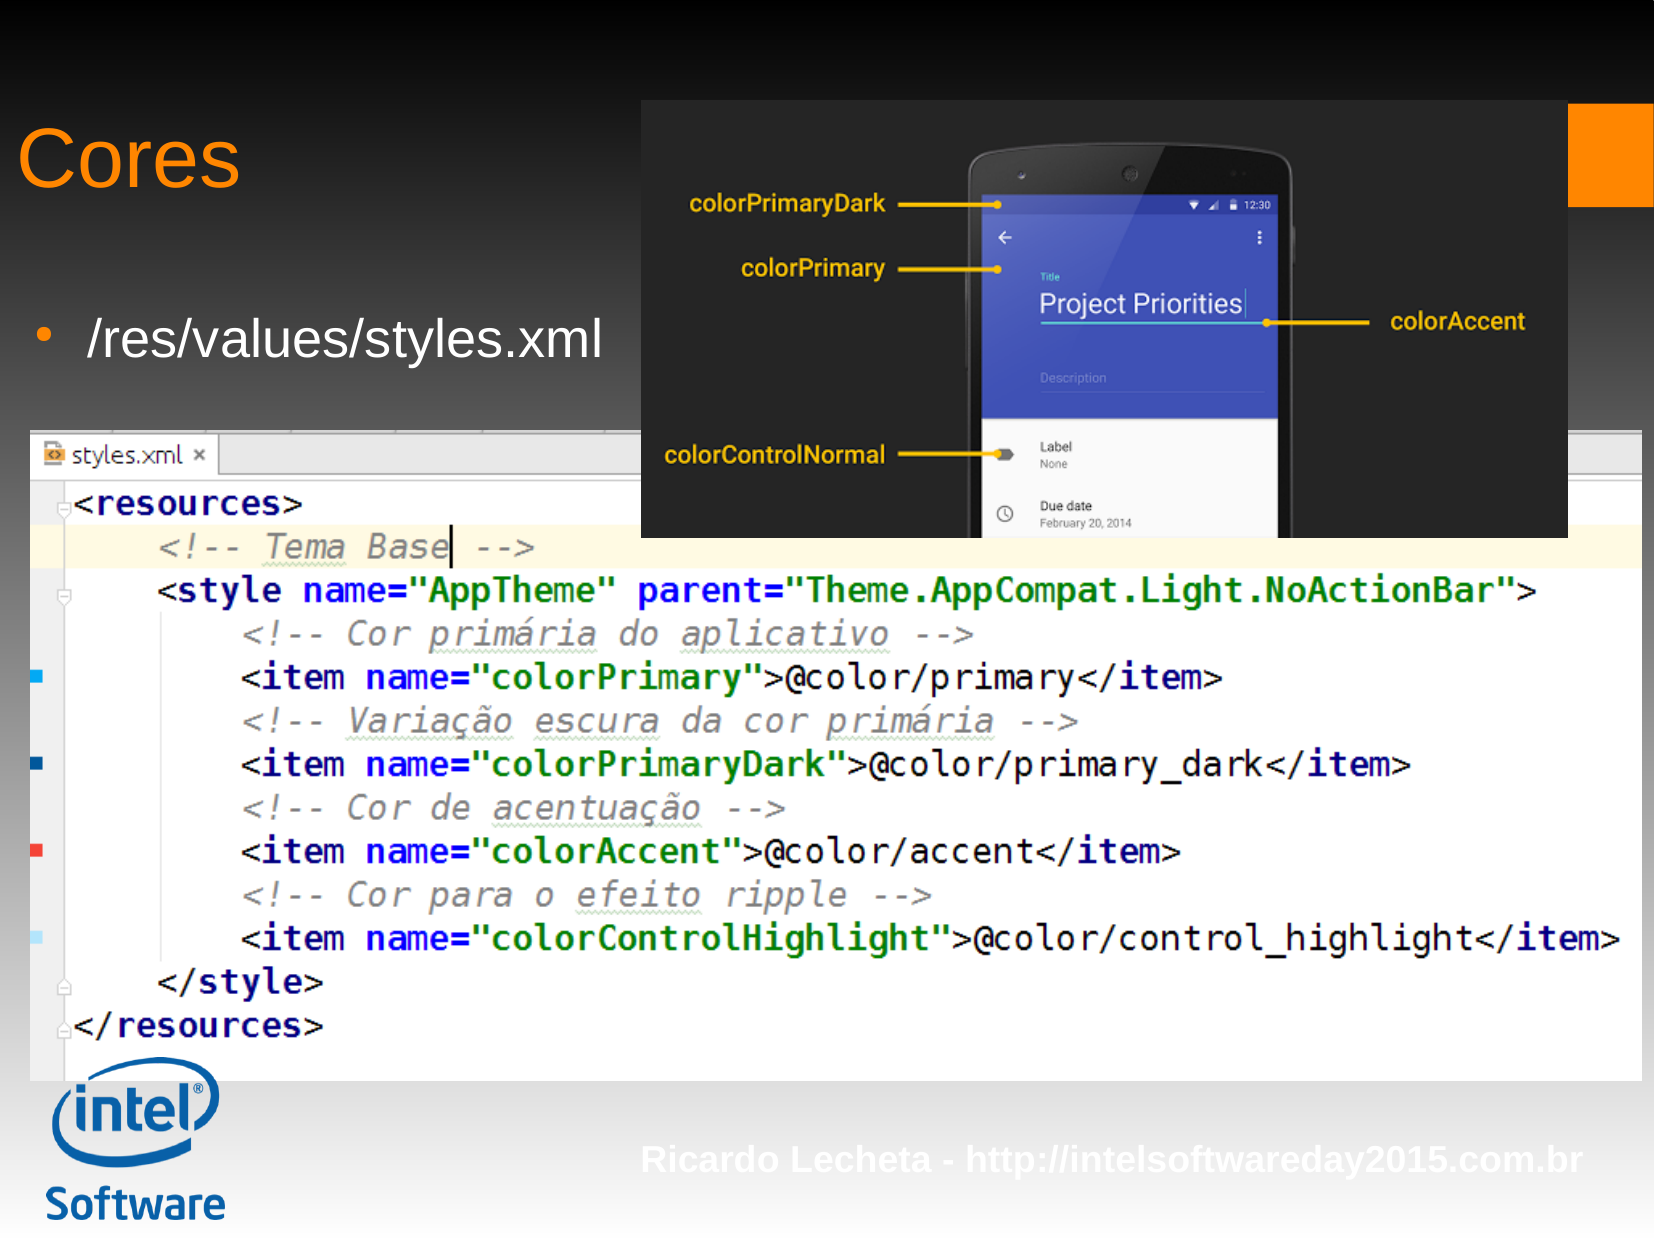

# Cores
/res/values/styles.xml
Ricardo Lecheta - http://intelsoftwareday2015.com.br